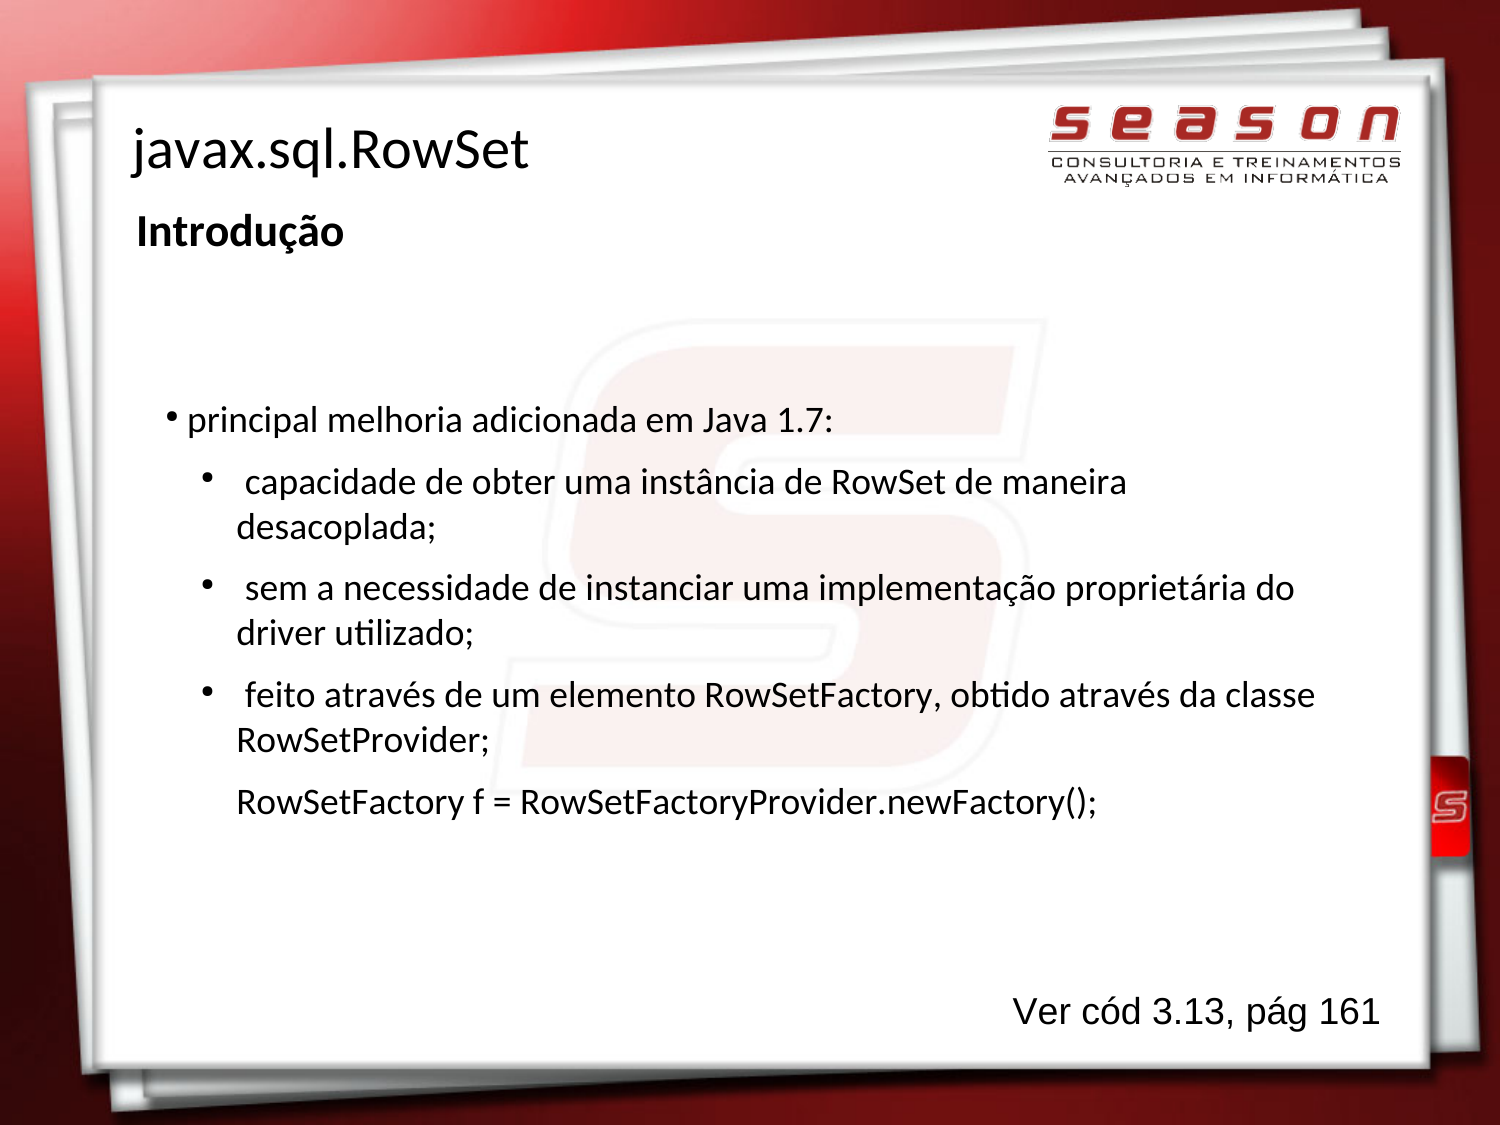

# javax.sql.RowSet
Introdução
 principal melhoria adicionada em Java 1.7:
 capacidade de obter uma instância de RowSet de maneira desacoplada;
 sem a necessidade de instanciar uma implementação proprietária do driver utilizado;
 feito através de um elemento RowSetFactory, obtido através da classe RowSetProvider;
RowSetFactory f = RowSetFactoryProvider.newFactory();
Ver cód 3.13, pág 161